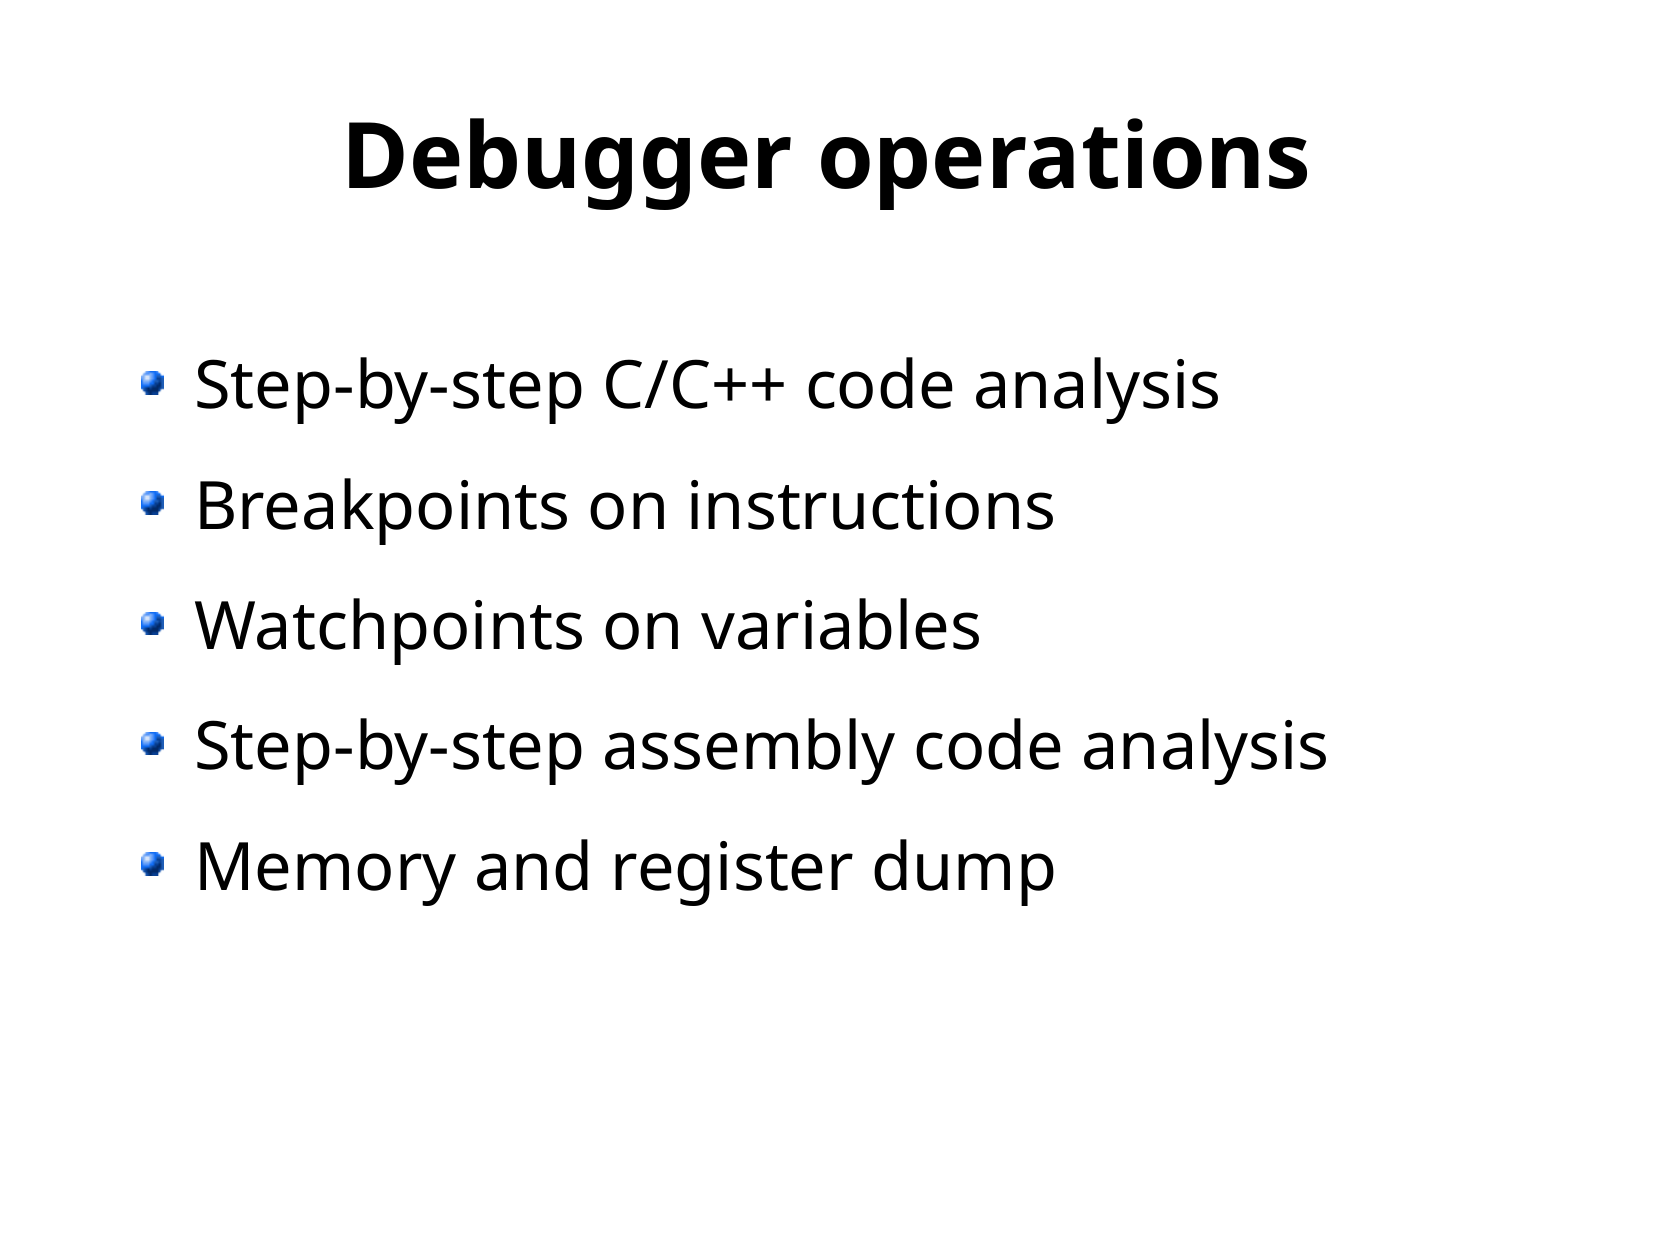

# Debugger operations
Step-by-step C/C++ code analysis
Breakpoints on instructions
Watchpoints on variables
Step-by-step assembly code analysis
Memory and register dump